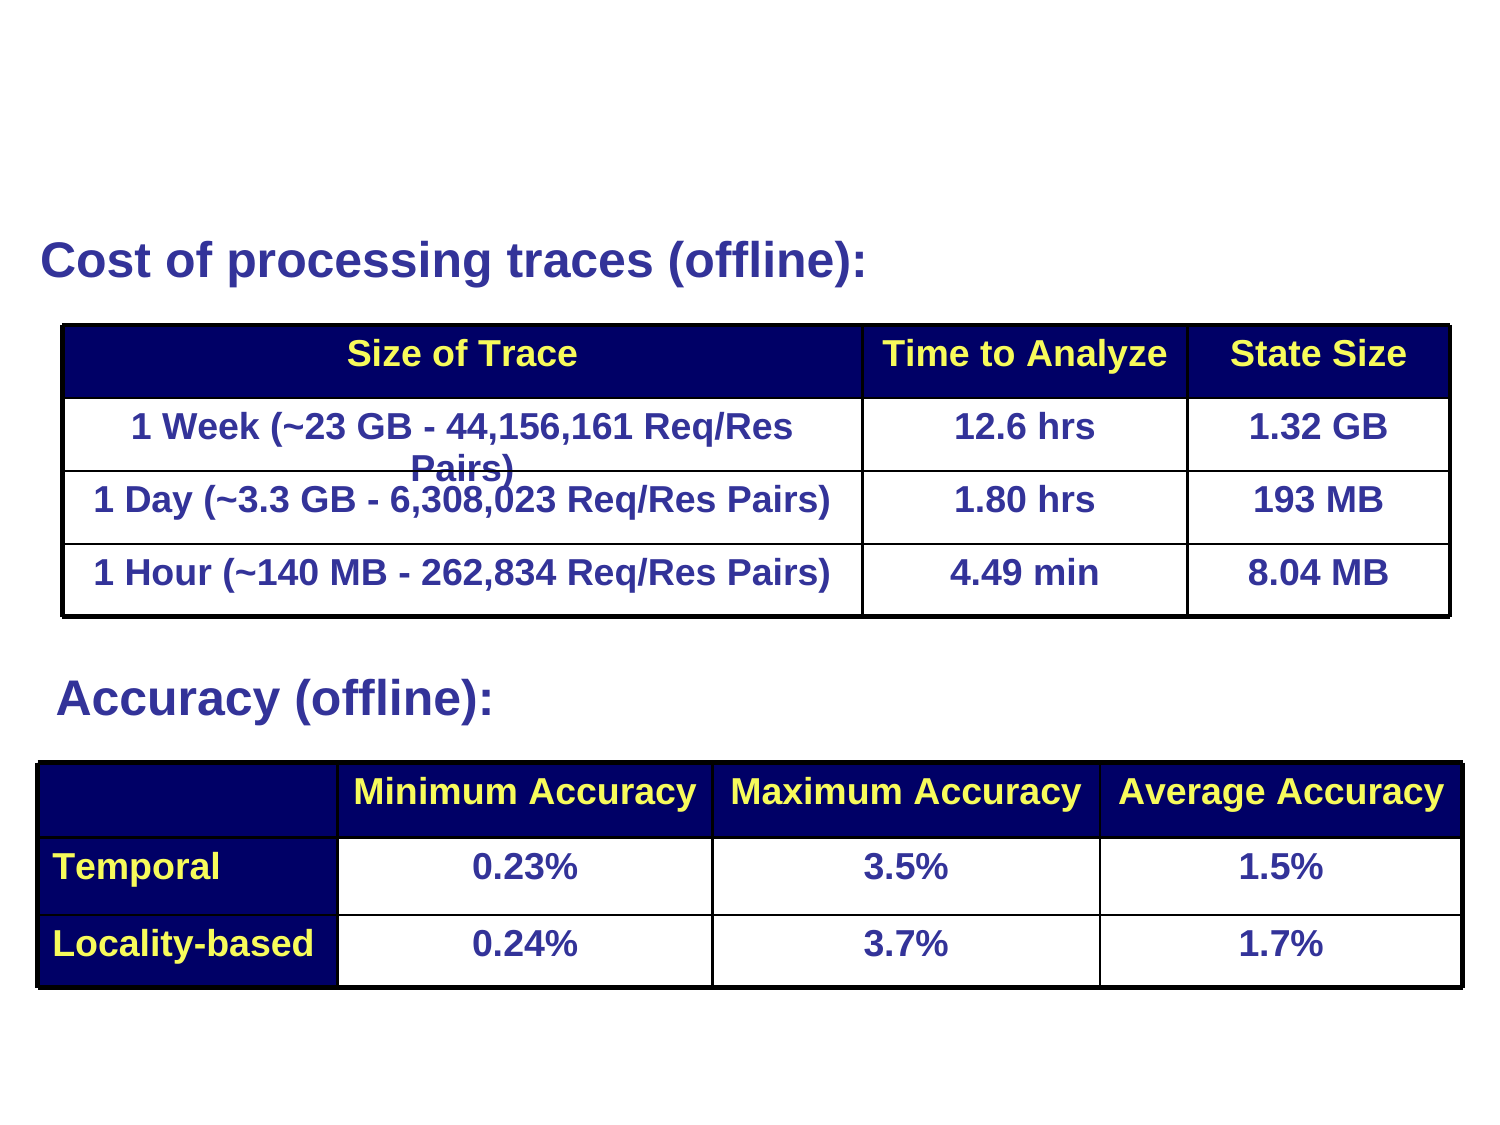

Cost of processing traces (offline):
Size of Trace
Time to Analyze
State Size
1 Week (~23 GB - 44,156,161 Req/Res Pairs)
12.6 hrs
1.32 GB
1 Day (~3.3 GB - 6,308,023 Req/Res Pairs)
1.80 hrs
193 MB
1 Hour (~140 MB - 262,834 Req/Res Pairs)
4.49 min
8.04 MB
 Accuracy (offline):
Minimum Accuracy
Maximum Accuracy
Average Accuracy
Temporal
0.23%
3.5%
1.5%
Locality-based
0.24%
3.7%
1.7%